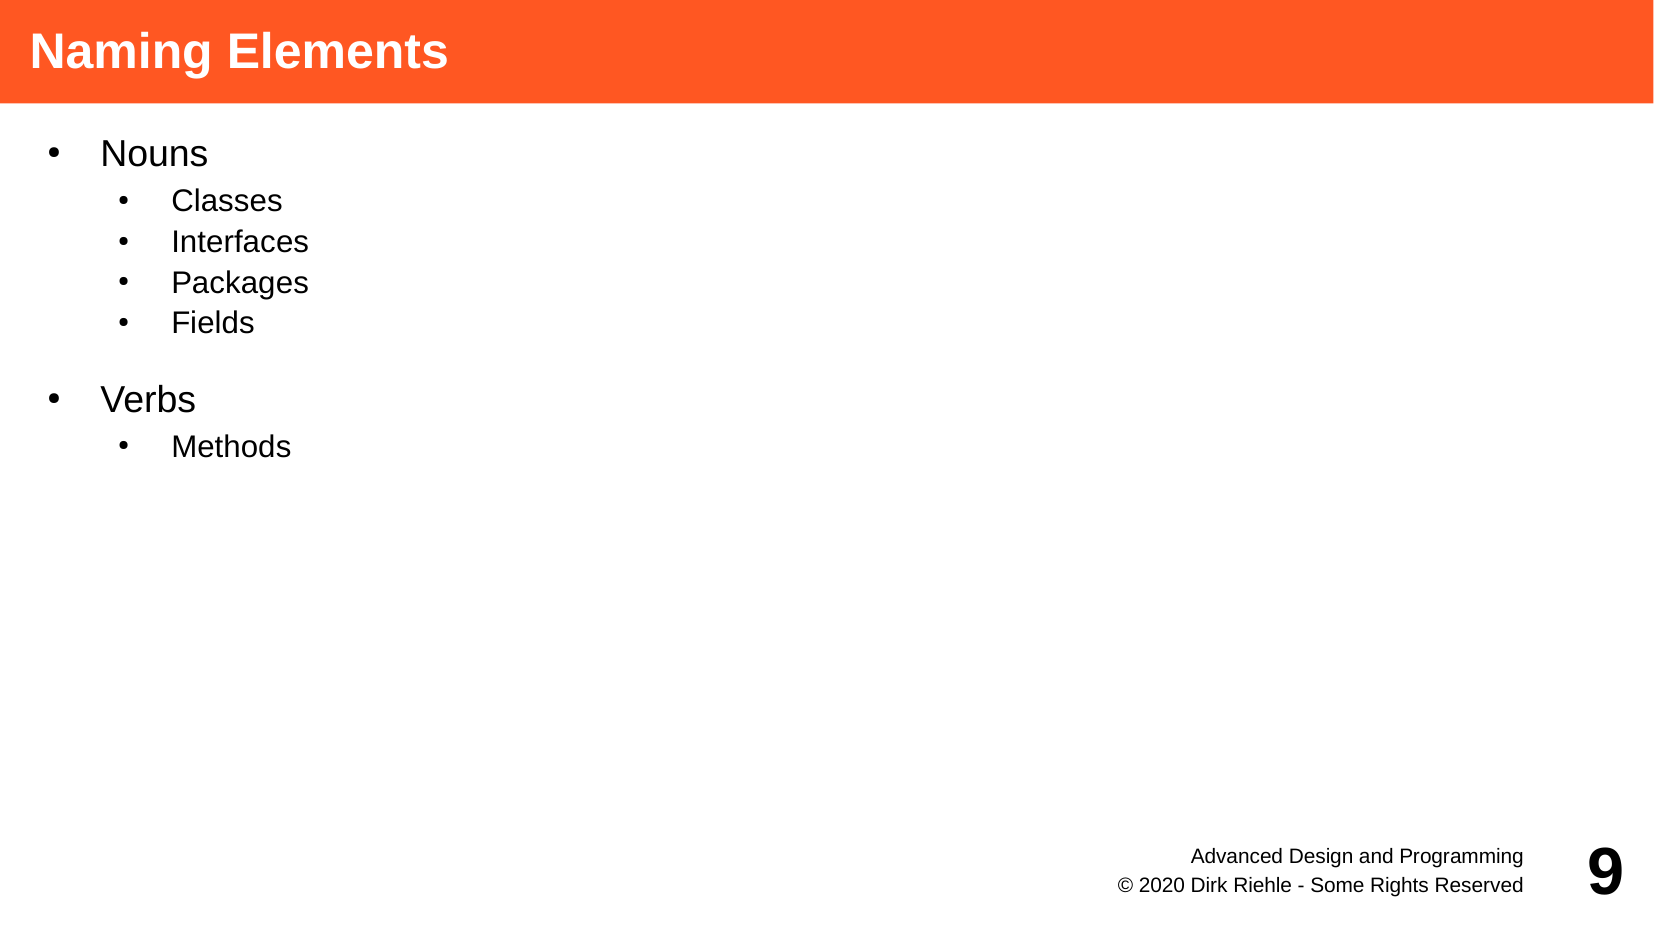

# Naming Elements
Nouns
Classes
Interfaces
Packages
Fields
Verbs
Methods
Advanced Design and Programming
9
© 2020 Dirk Riehle - Some Rights Reserved